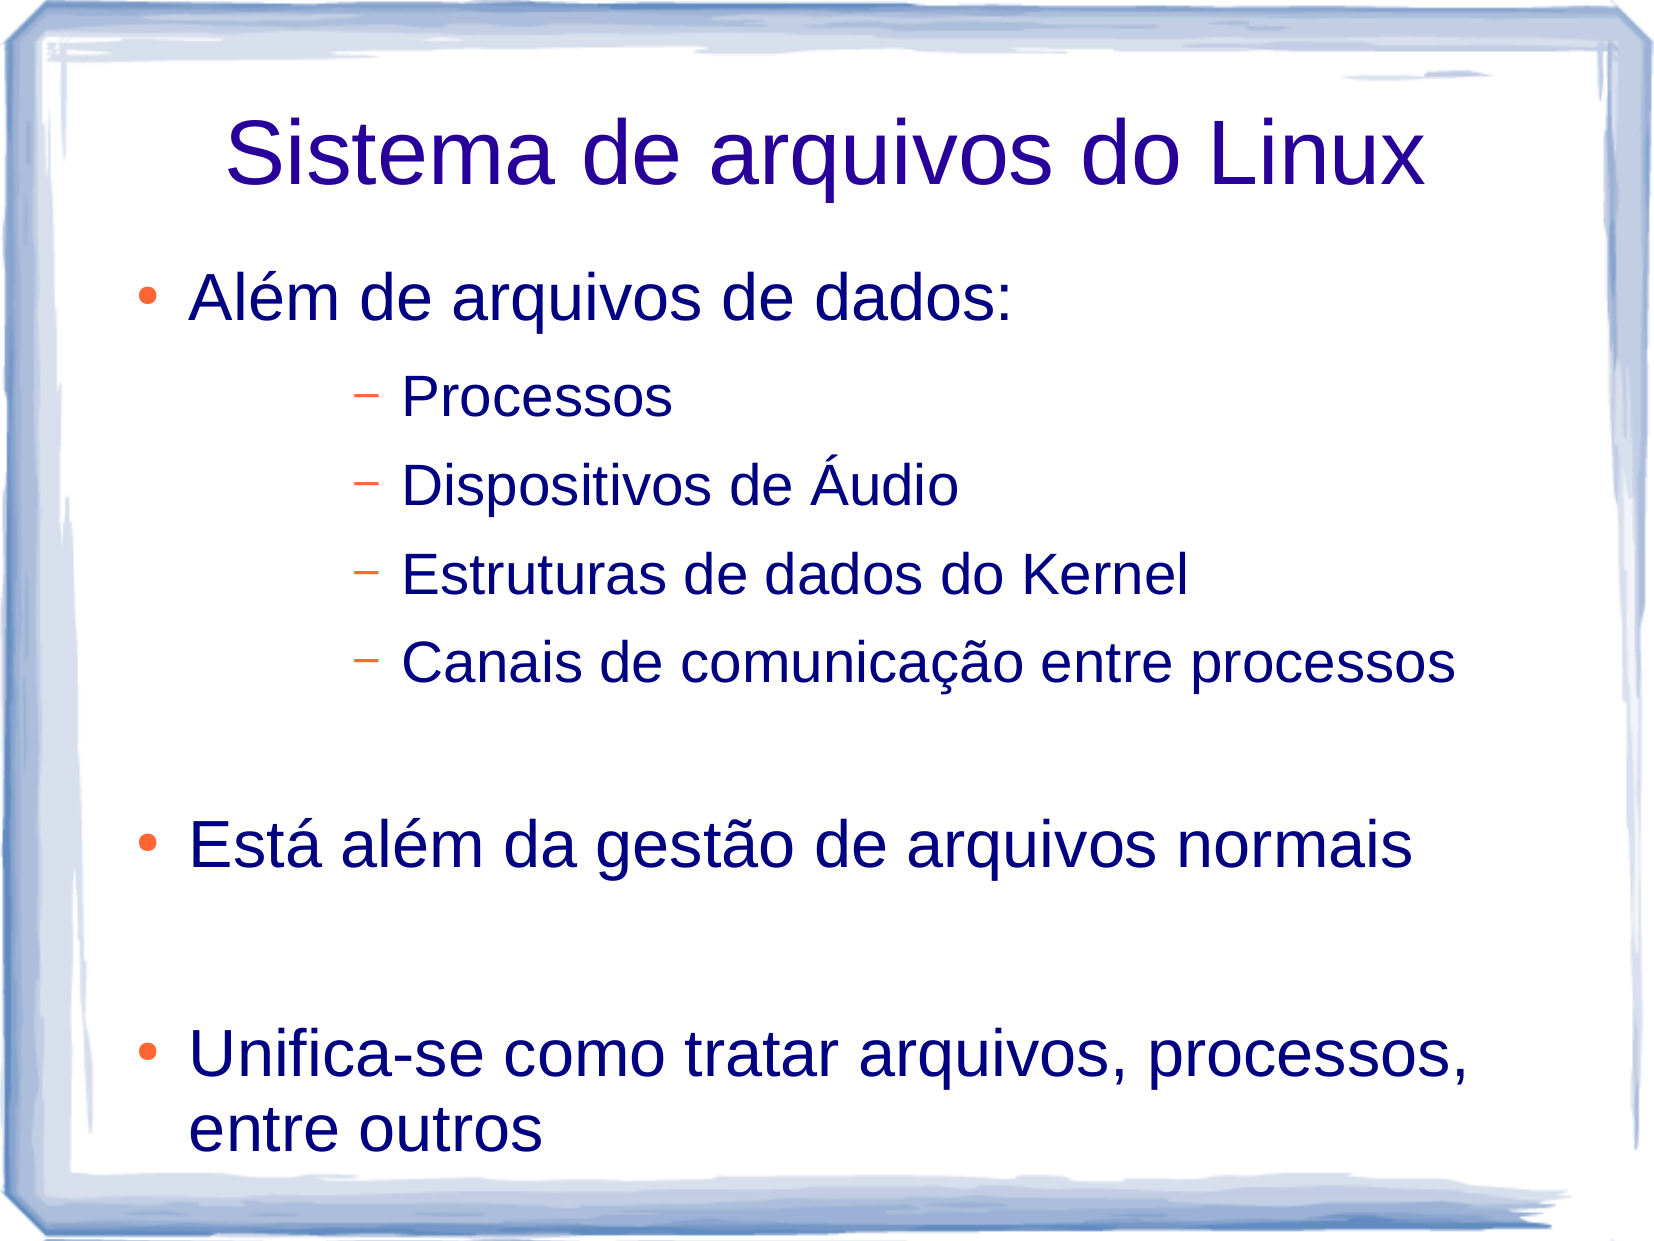

# Sistema de arquivos do Linux
Além de arquivos de dados:
Processos
Dispositivos de Áudio
Estruturas de dados do Kernel
Canais de comunicação entre processos
Está além da gestão de arquivos normais
Unifica-se como tratar arquivos, processos, entre outros